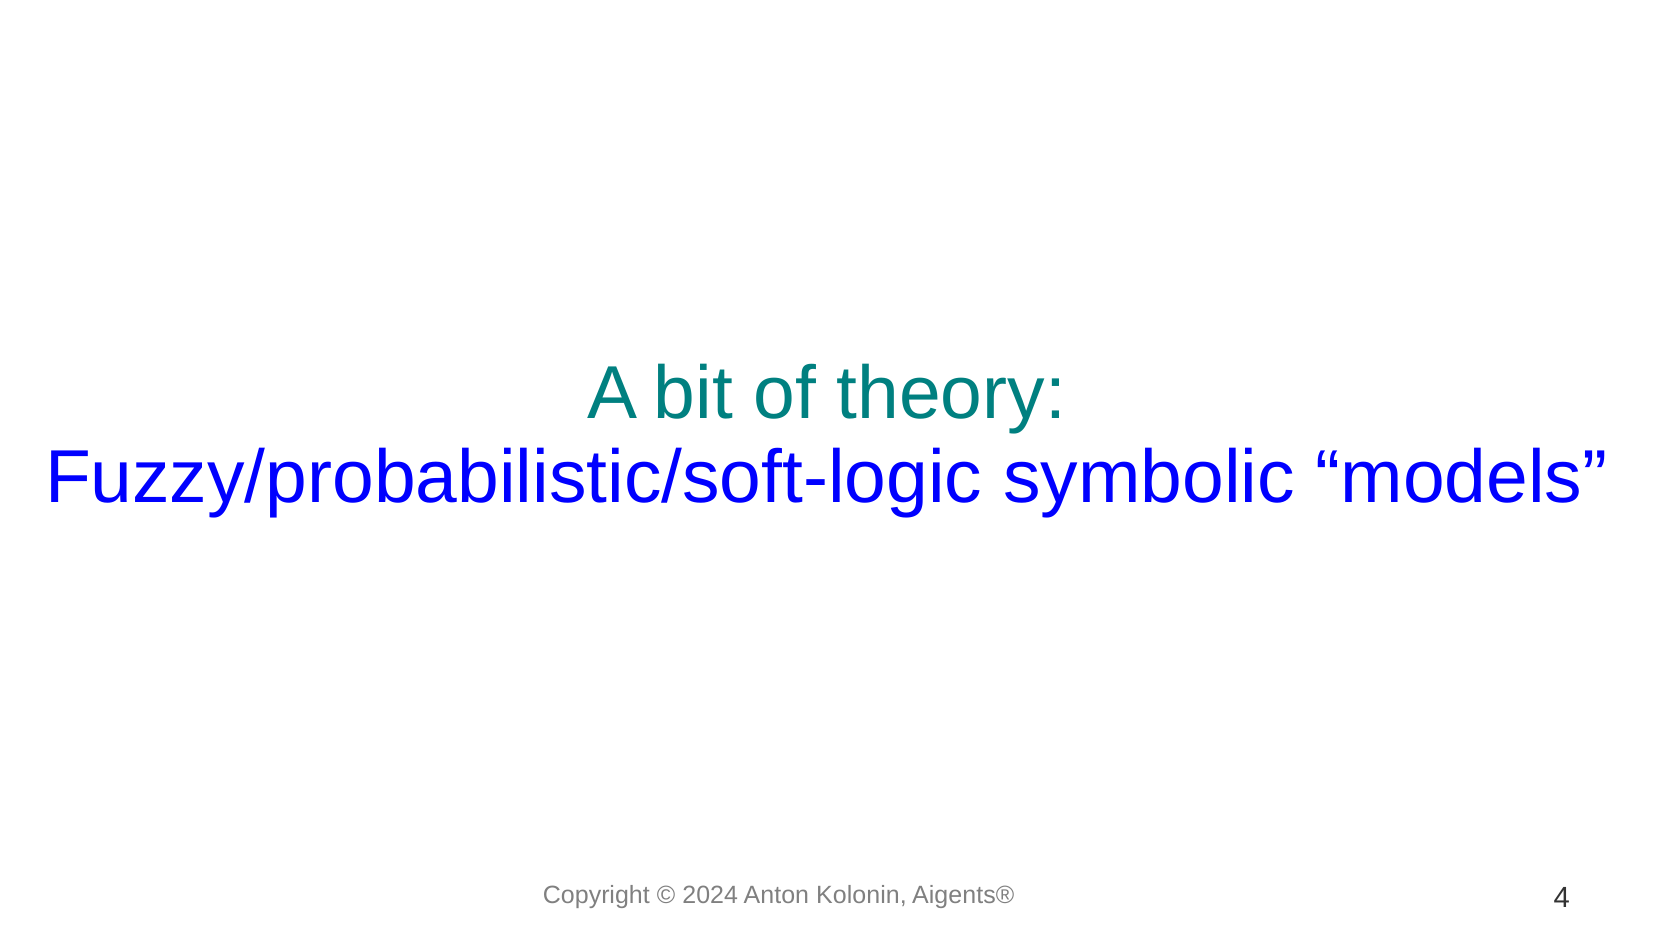

A bit of theory:
Fuzzy/probabilistic/soft-logic symbolic “models”
Copyright © 2024 Anton Kolonin, Aigents®
4